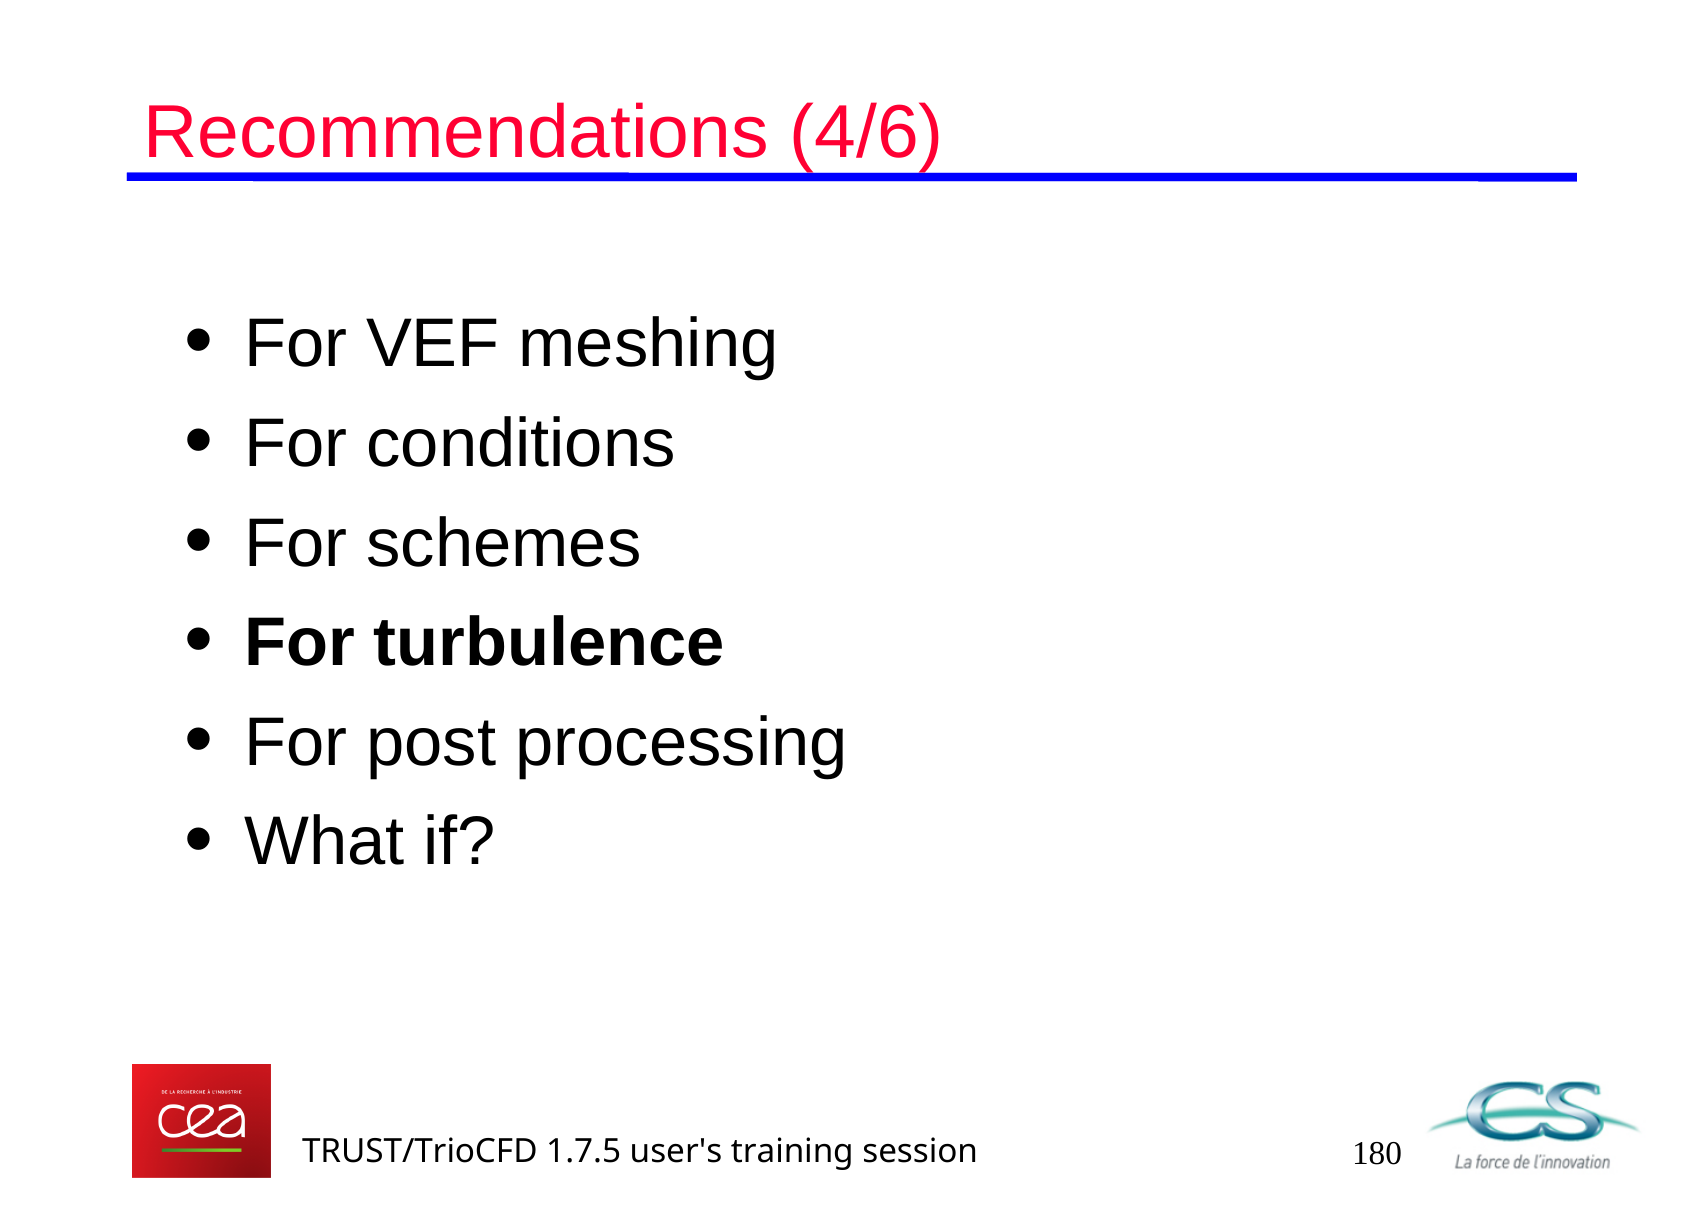

# Recommendations (4/6)
For VEF meshing
For conditions
For schemes
For turbulence
For post processing
What if?
TRUST/TrioCFD 1.7.5 user's training session
180